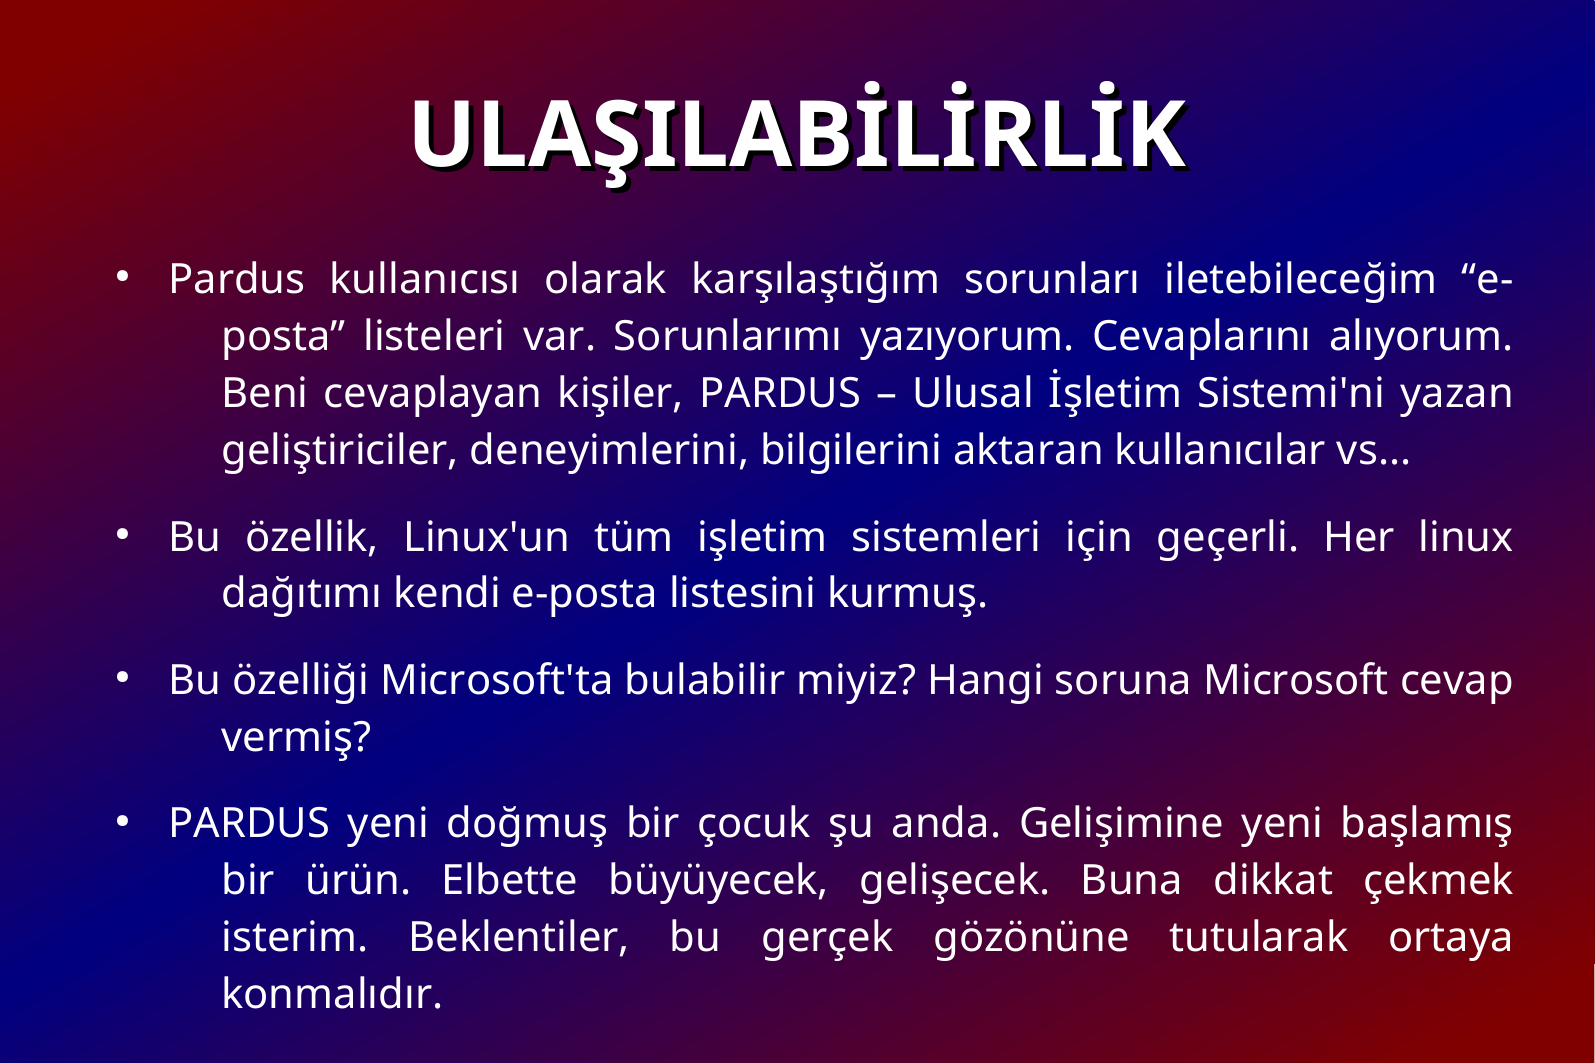

# ULAŞILABİLİRLİK
Pardus kullanıcısı olarak karşılaştığım sorunları iletebileceğim “e-posta” listeleri var. Sorunlarımı yazıyorum. Cevaplarını alıyorum. Beni cevaplayan kişiler, PARDUS – Ulusal İşletim Sistemi'ni yazan geliştiriciler, deneyimlerini, bilgilerini aktaran kullanıcılar vs...
Bu özellik, Linux'un tüm işletim sistemleri için geçerli. Her linux dağıtımı kendi e-posta listesini kurmuş.
Bu özelliği Microsoft'ta bulabilir miyiz? Hangi soruna Microsoft cevap vermiş?
PARDUS yeni doğmuş bir çocuk şu anda. Gelişimine yeni başlamış bir ürün. Elbette büyüyecek, gelişecek. Buna dikkat çekmek isterim. Beklentiler, bu gerçek gözönüne tutularak ortaya konmalıdır.